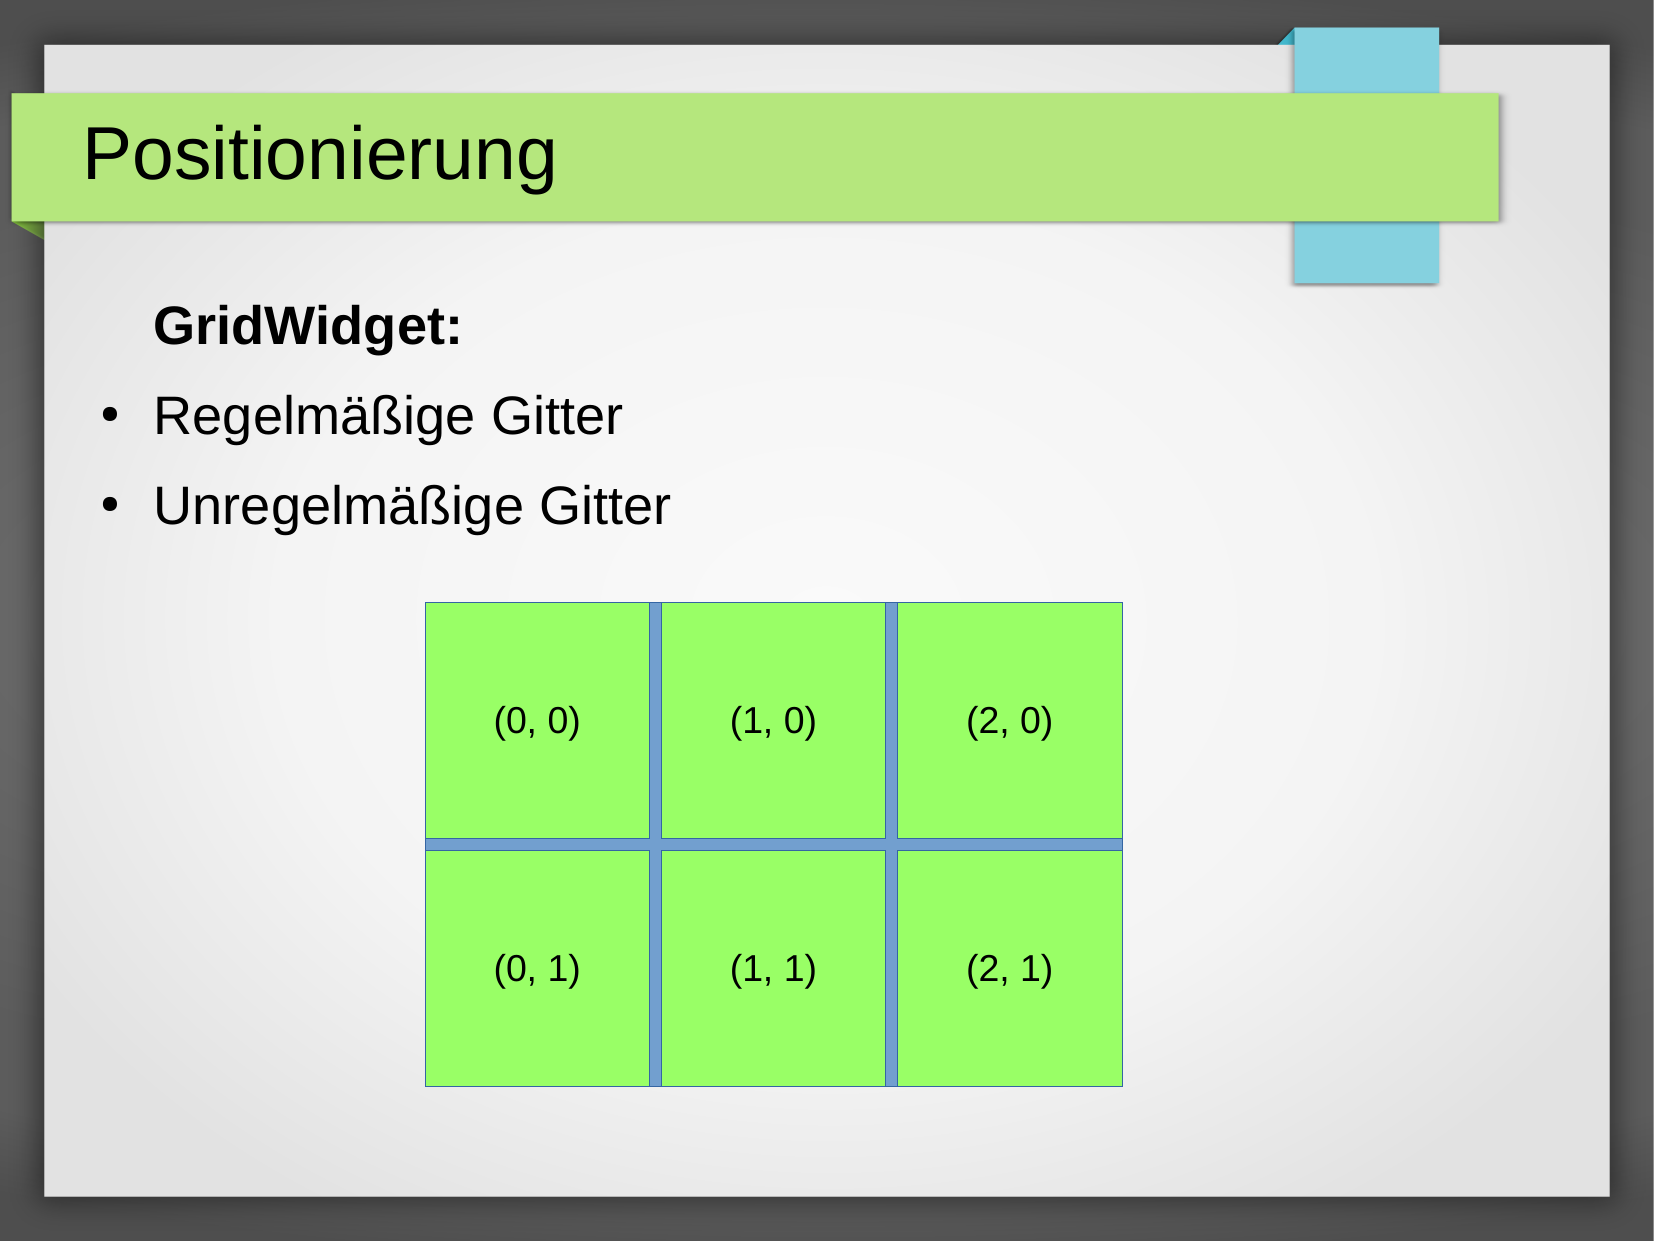

# Positionierung
GridWidget:
Regelmäßige Gitter
Unregelmäßige Gitter
(0, 0)
(1, 0)
(2, 0)
(0, 1)
(1, 1)
(2, 1)